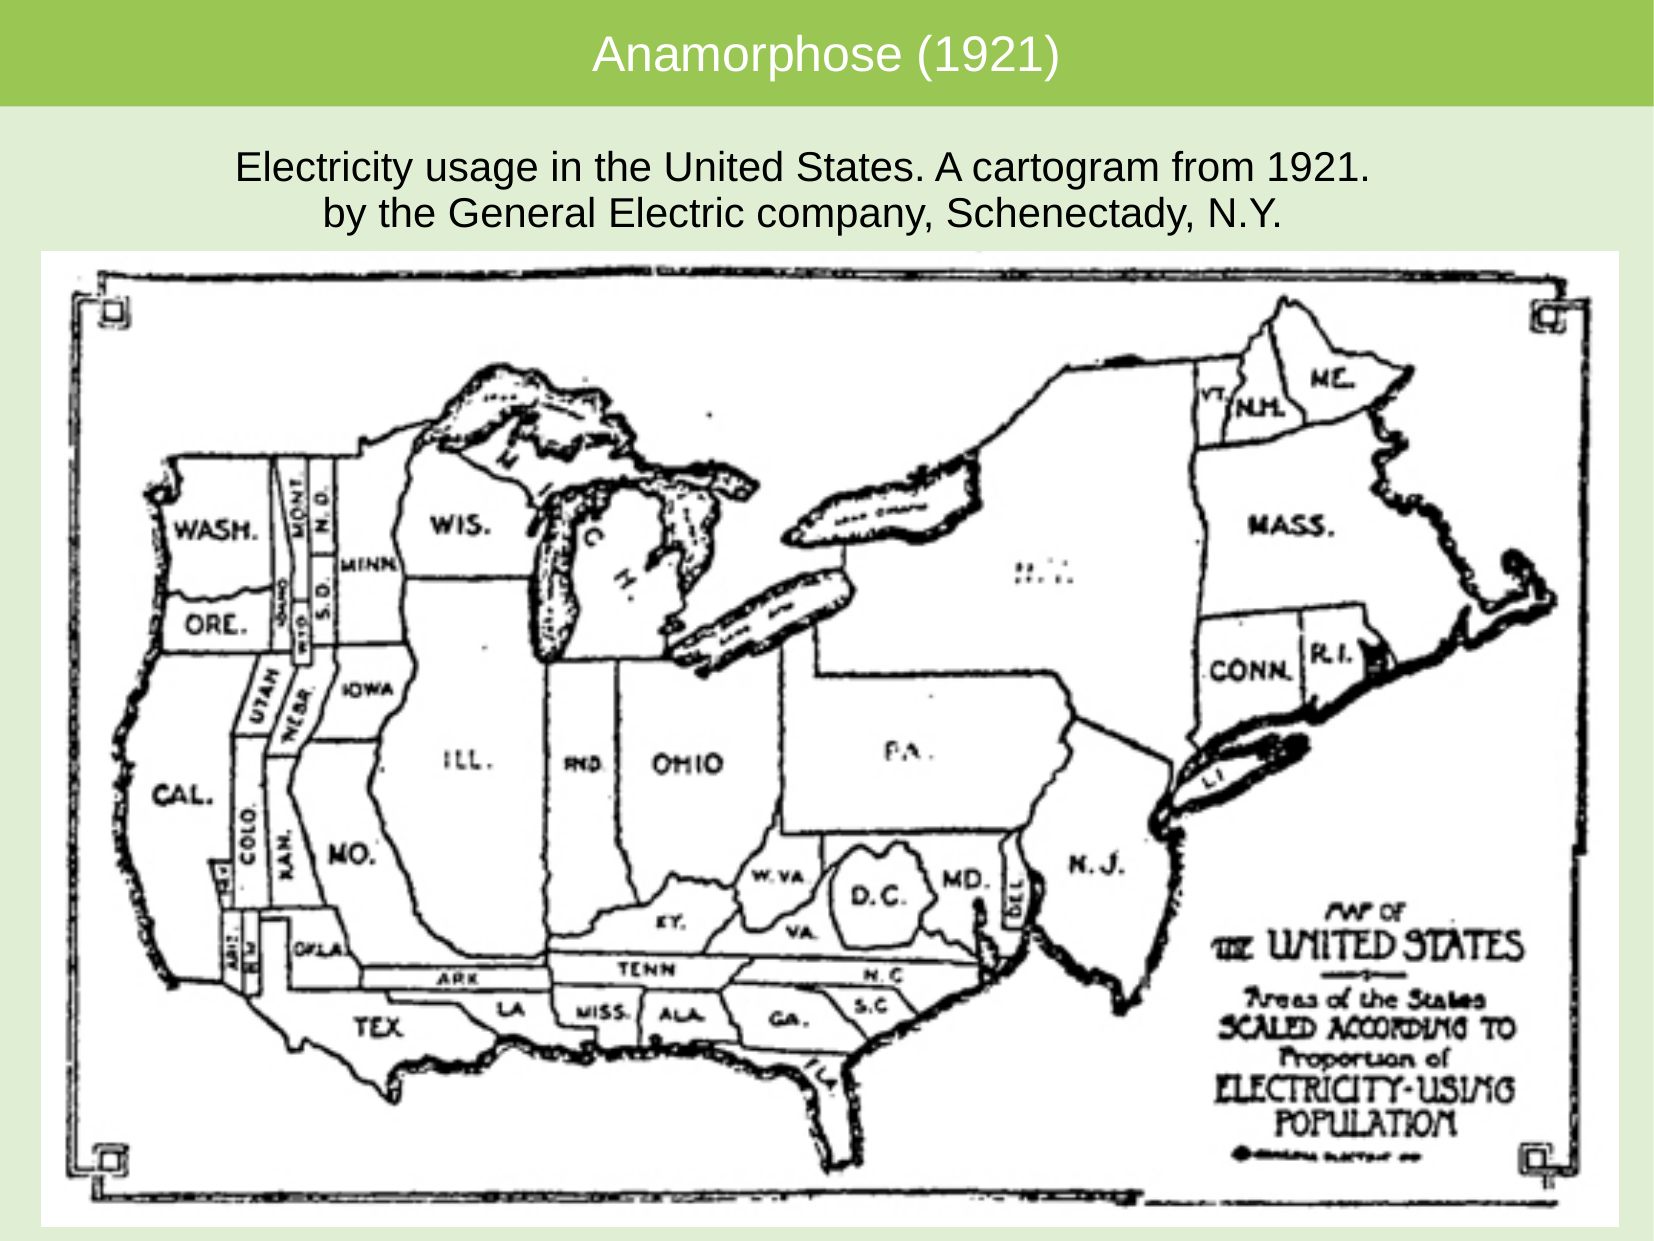

# Anamorphose (1921)
Electricity usage in the United States. A cartogram from 1921.
by the General Electric company, Schenectady, N.Y.